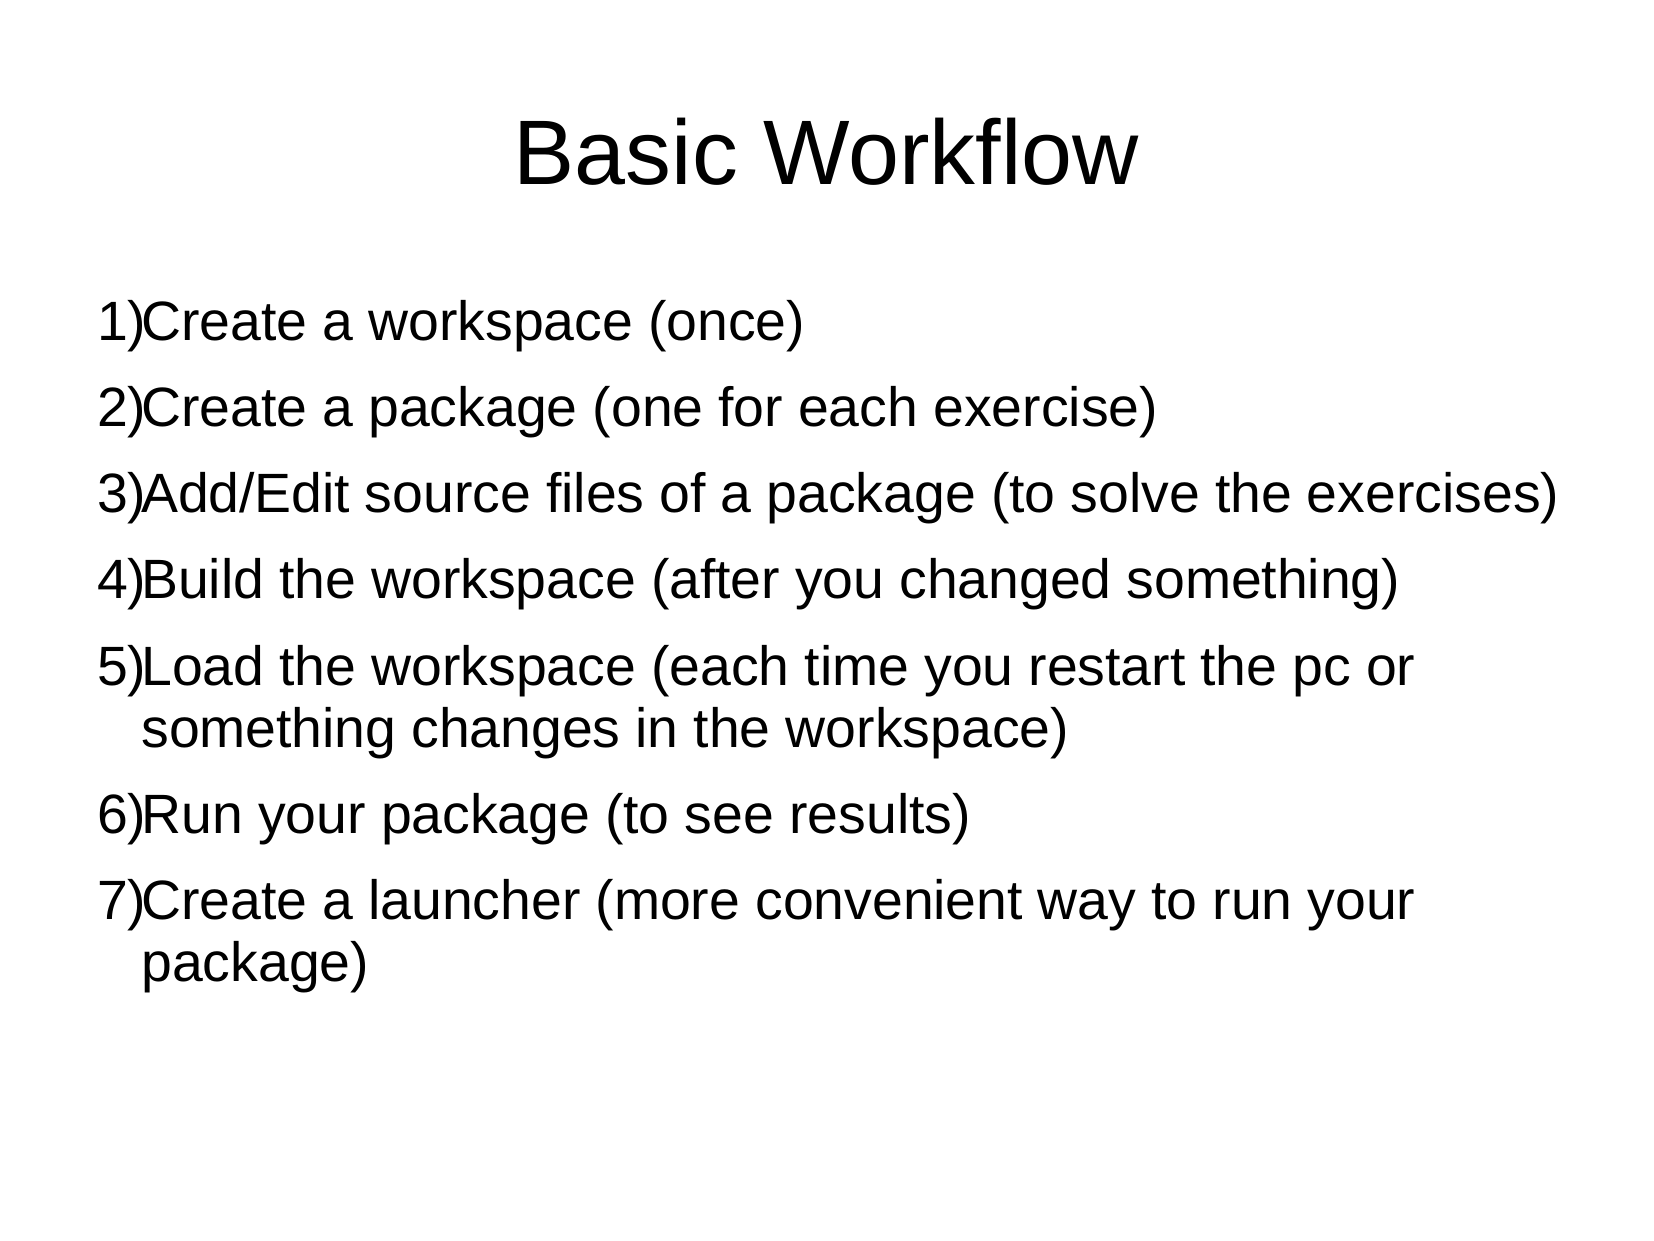

# Basic Workflow
Create a workspace (once)
Create a package (one for each exercise)
Add/Edit source files of a package (to solve the exercises)
Build the workspace (after you changed something)
Load the workspace (each time you restart the pc or something changes in the workspace)
Run your package (to see results)
Create a launcher (more convenient way to run your package)